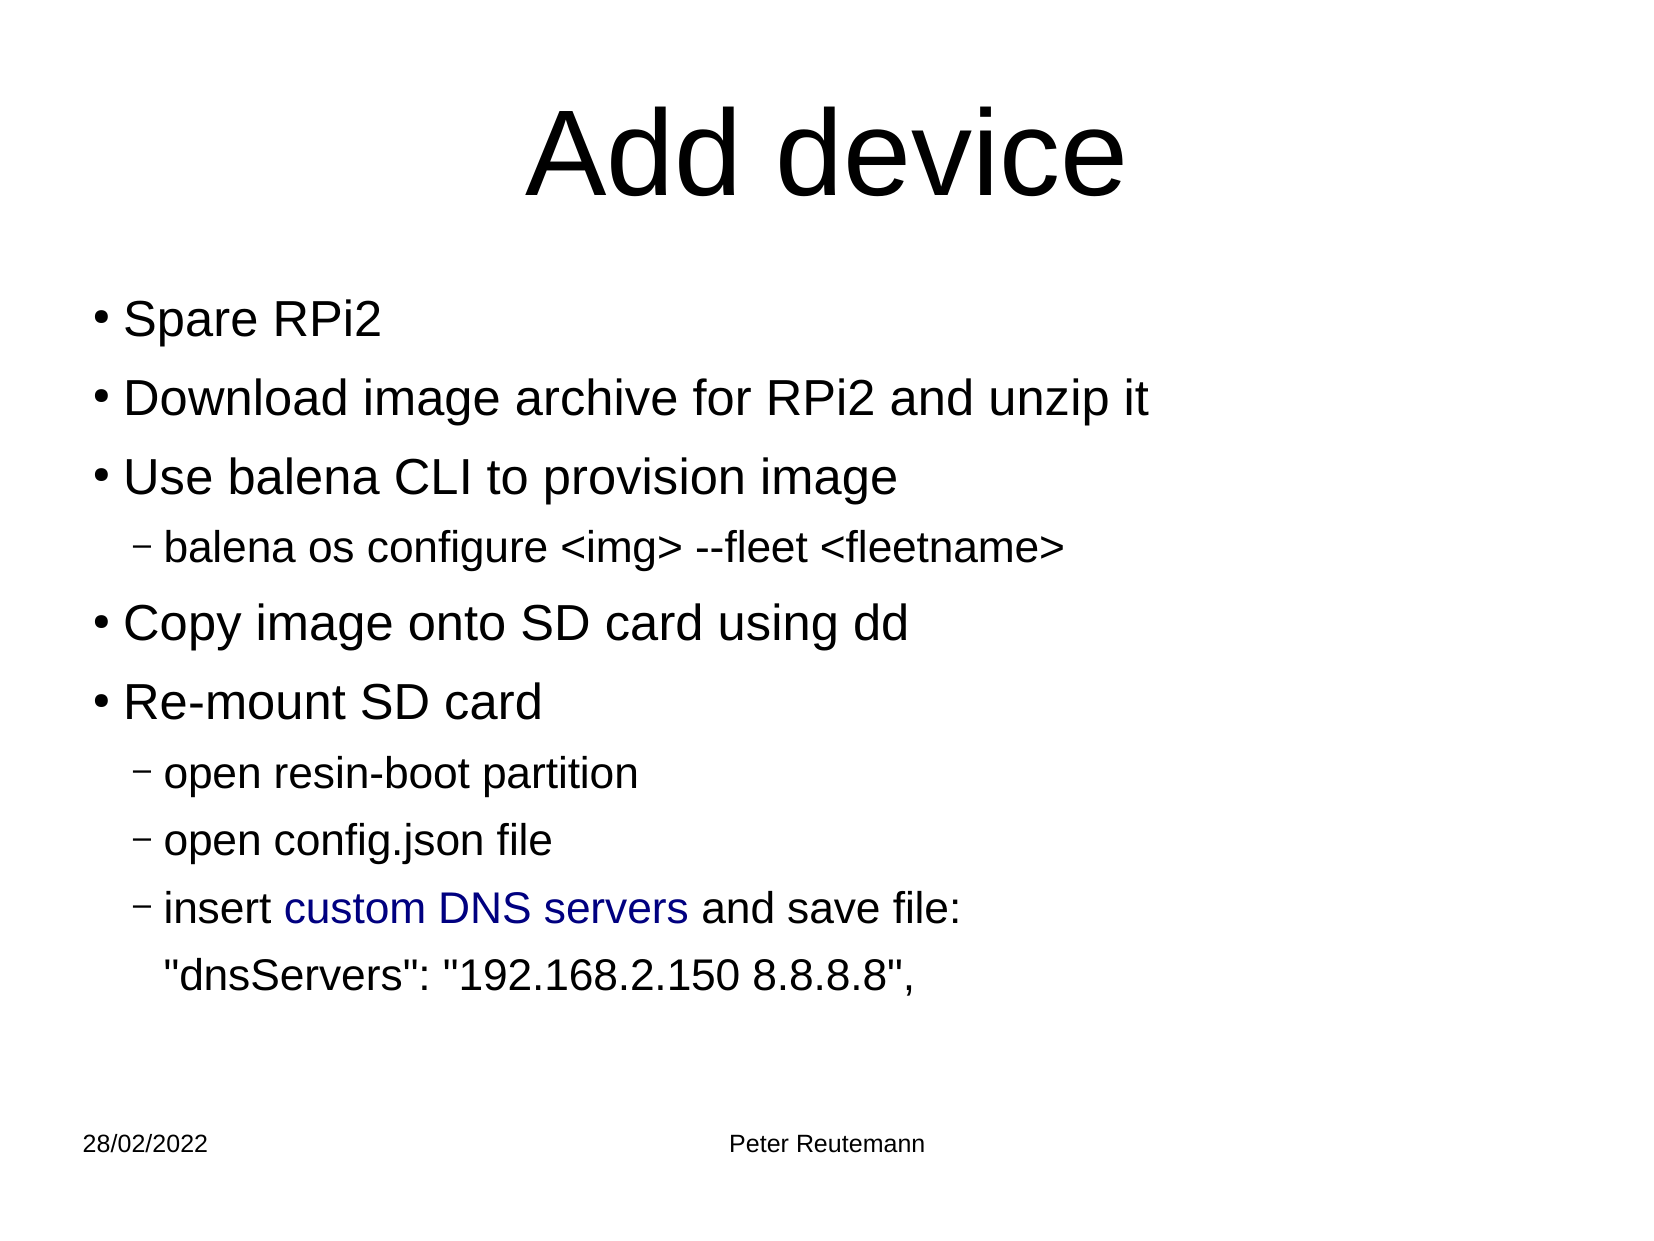

# Add device
Spare RPi2
Download image archive for RPi2 and unzip it
Use balena CLI to provision image
balena os configure <img> --fleet <fleetname>
Copy image onto SD card using dd
Re-mount SD card
open resin-boot partition
open config.json file
insert custom DNS servers and save file:
"dnsServers": "192.168.2.150 8.8.8.8",
28/02/2022
Peter Reutemann